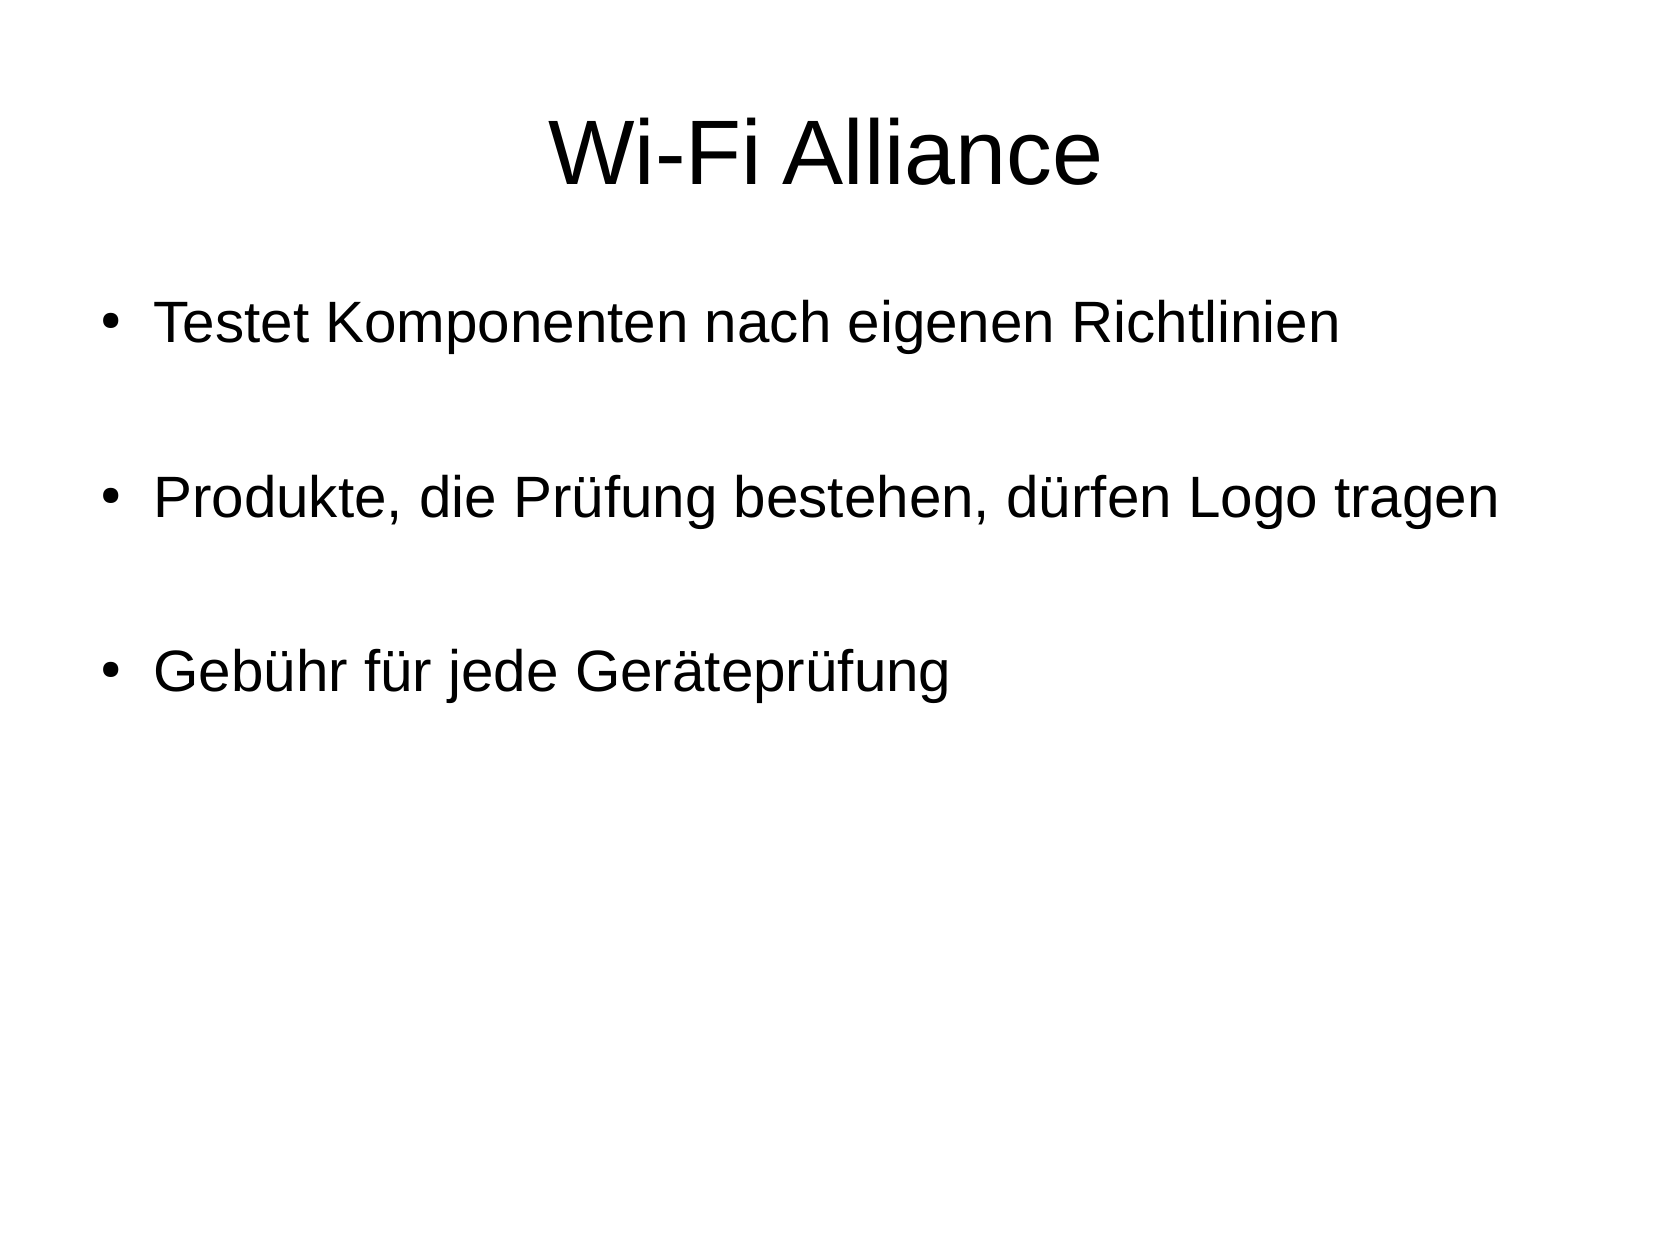

# Wi-Fi Alliance
Testet Komponenten nach eigenen Richtlinien
Produkte, die Prüfung bestehen, dürfen Logo tragen
Gebühr für jede Geräteprüfung